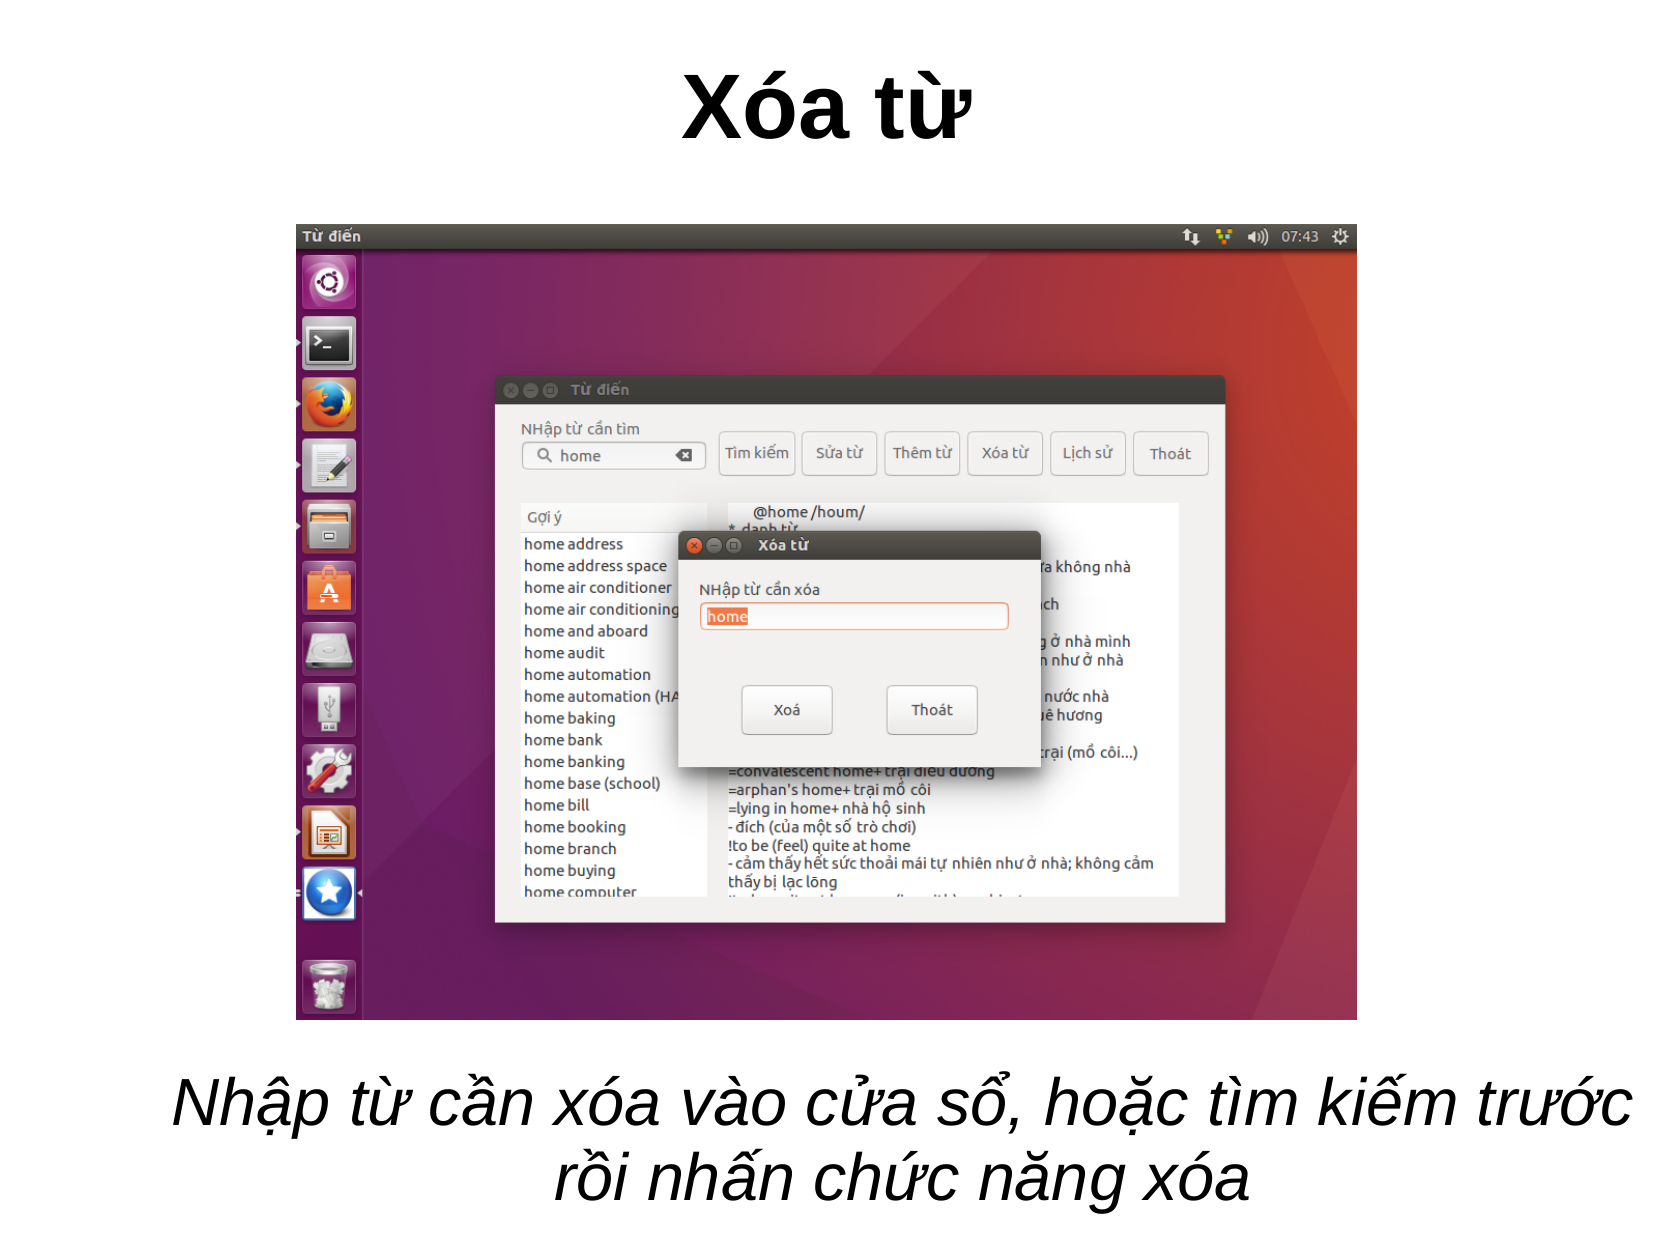

# Xóa từ
Nhập từ cần xóa vào cửa sổ, hoặc tìm kiếm trước rồi nhấn chức năng xóa